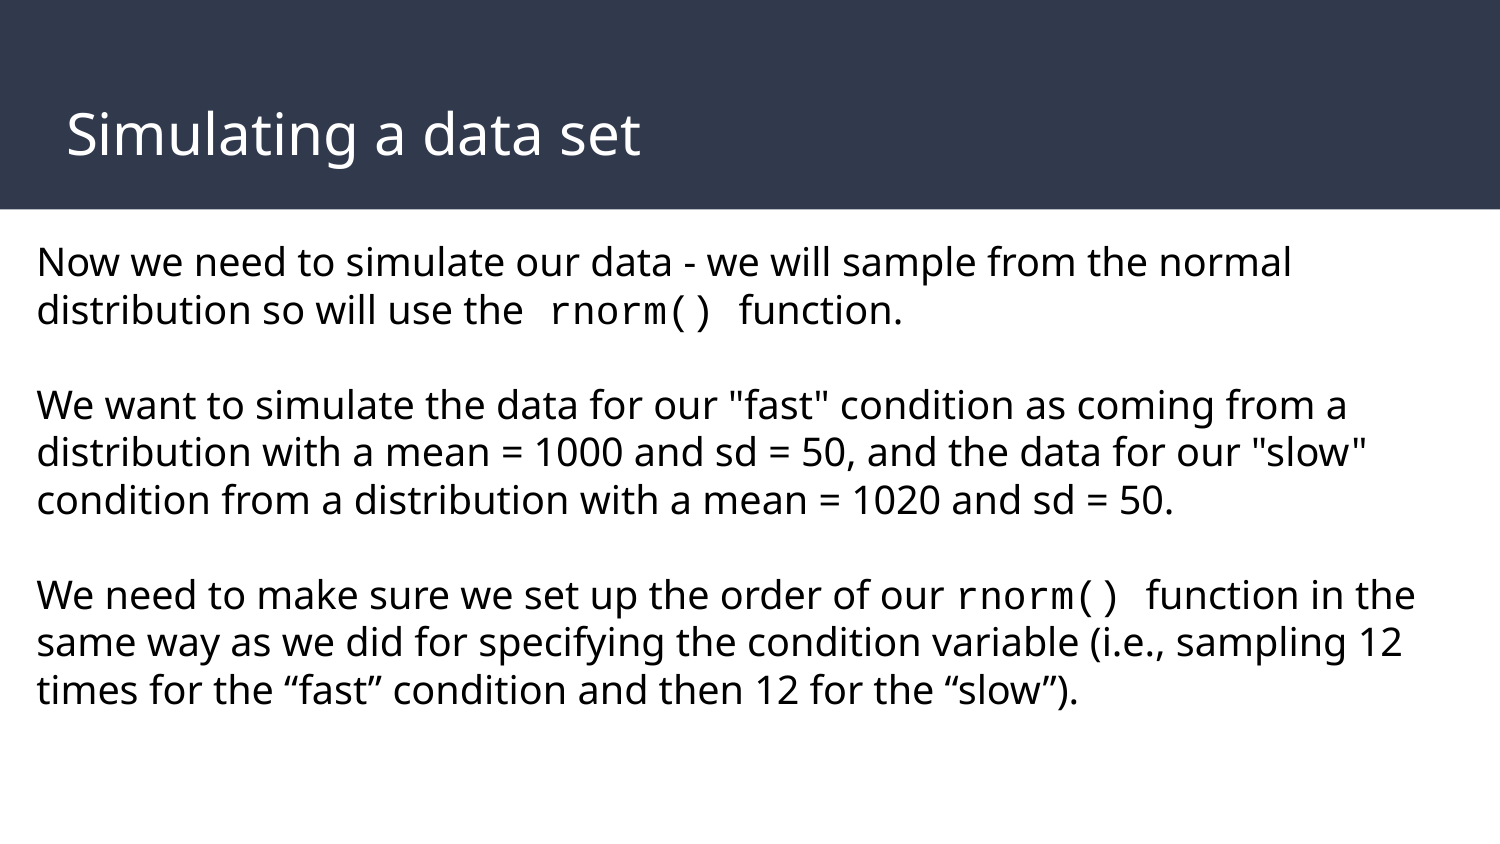

# Simulating a data set
Now we need to simulate our data - we will sample from the normal distribution so will use the rnorm() function.
We want to simulate the data for our "fast" condition as coming from a distribution with a mean = 1000 and sd = 50, and the data for our "slow" condition from a distribution with a mean = 1020 and sd = 50.
We need to make sure we set up the order of our rnorm() function in the same way as we did for specifying the condition variable (i.e., sampling 12 times for the “fast” condition and then 12 for the “slow”).